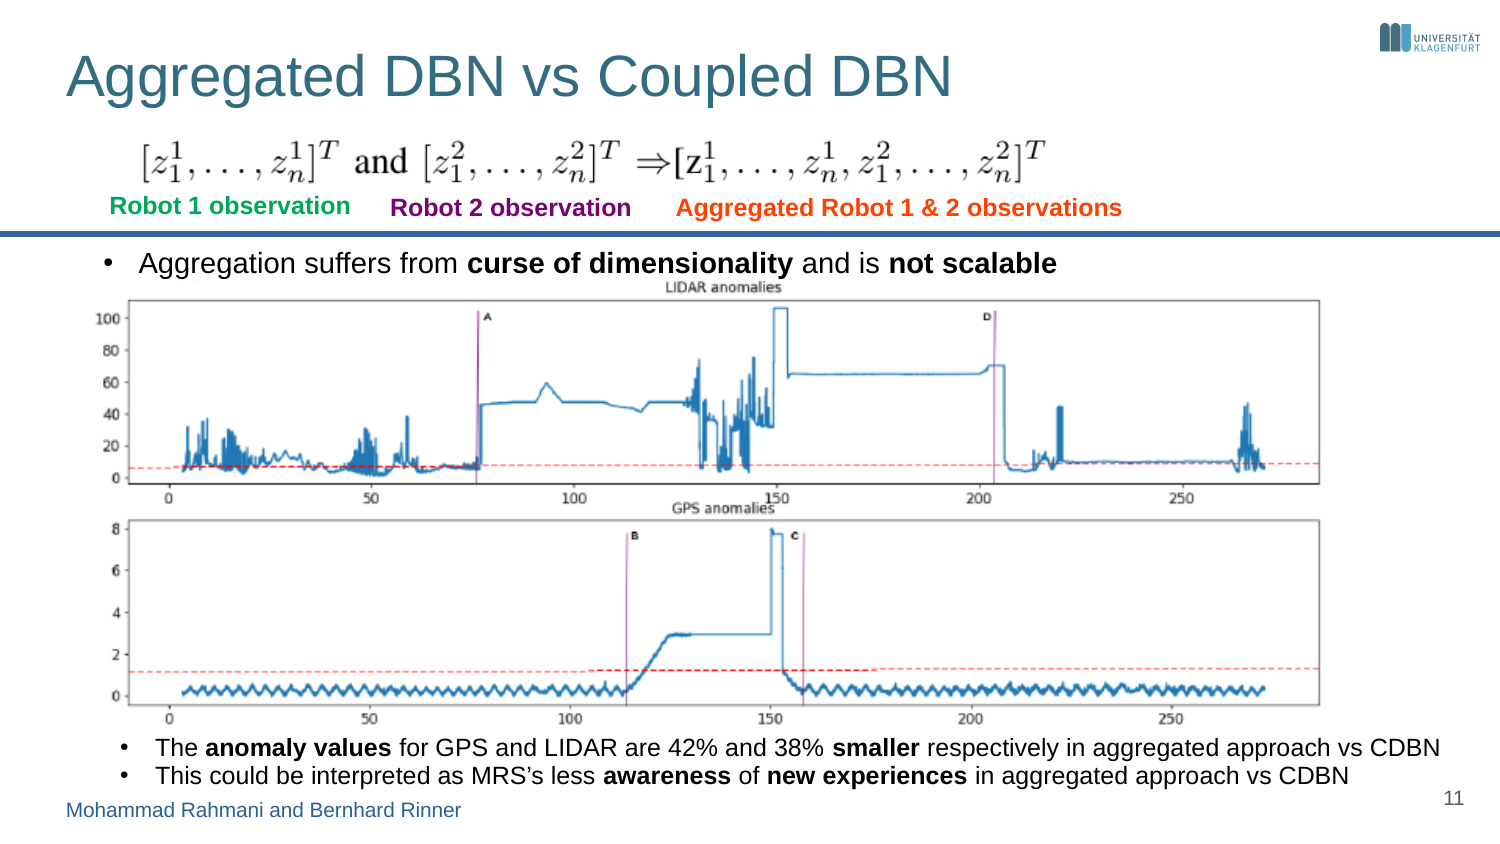

# Aggregated DBN vs Coupled DBN
Robot 1 observation
Robot 2 observation
Aggregated Robot 1 & 2 observations
Aggregation suffers from curse of dimensionality and is not scalable
The anomaly values for GPS and LIDAR are 42% and 38% smaller respectively in aggregated approach vs CDBN
This could be interpreted as MRS’s less awareness of new experiences in aggregated approach vs CDBN